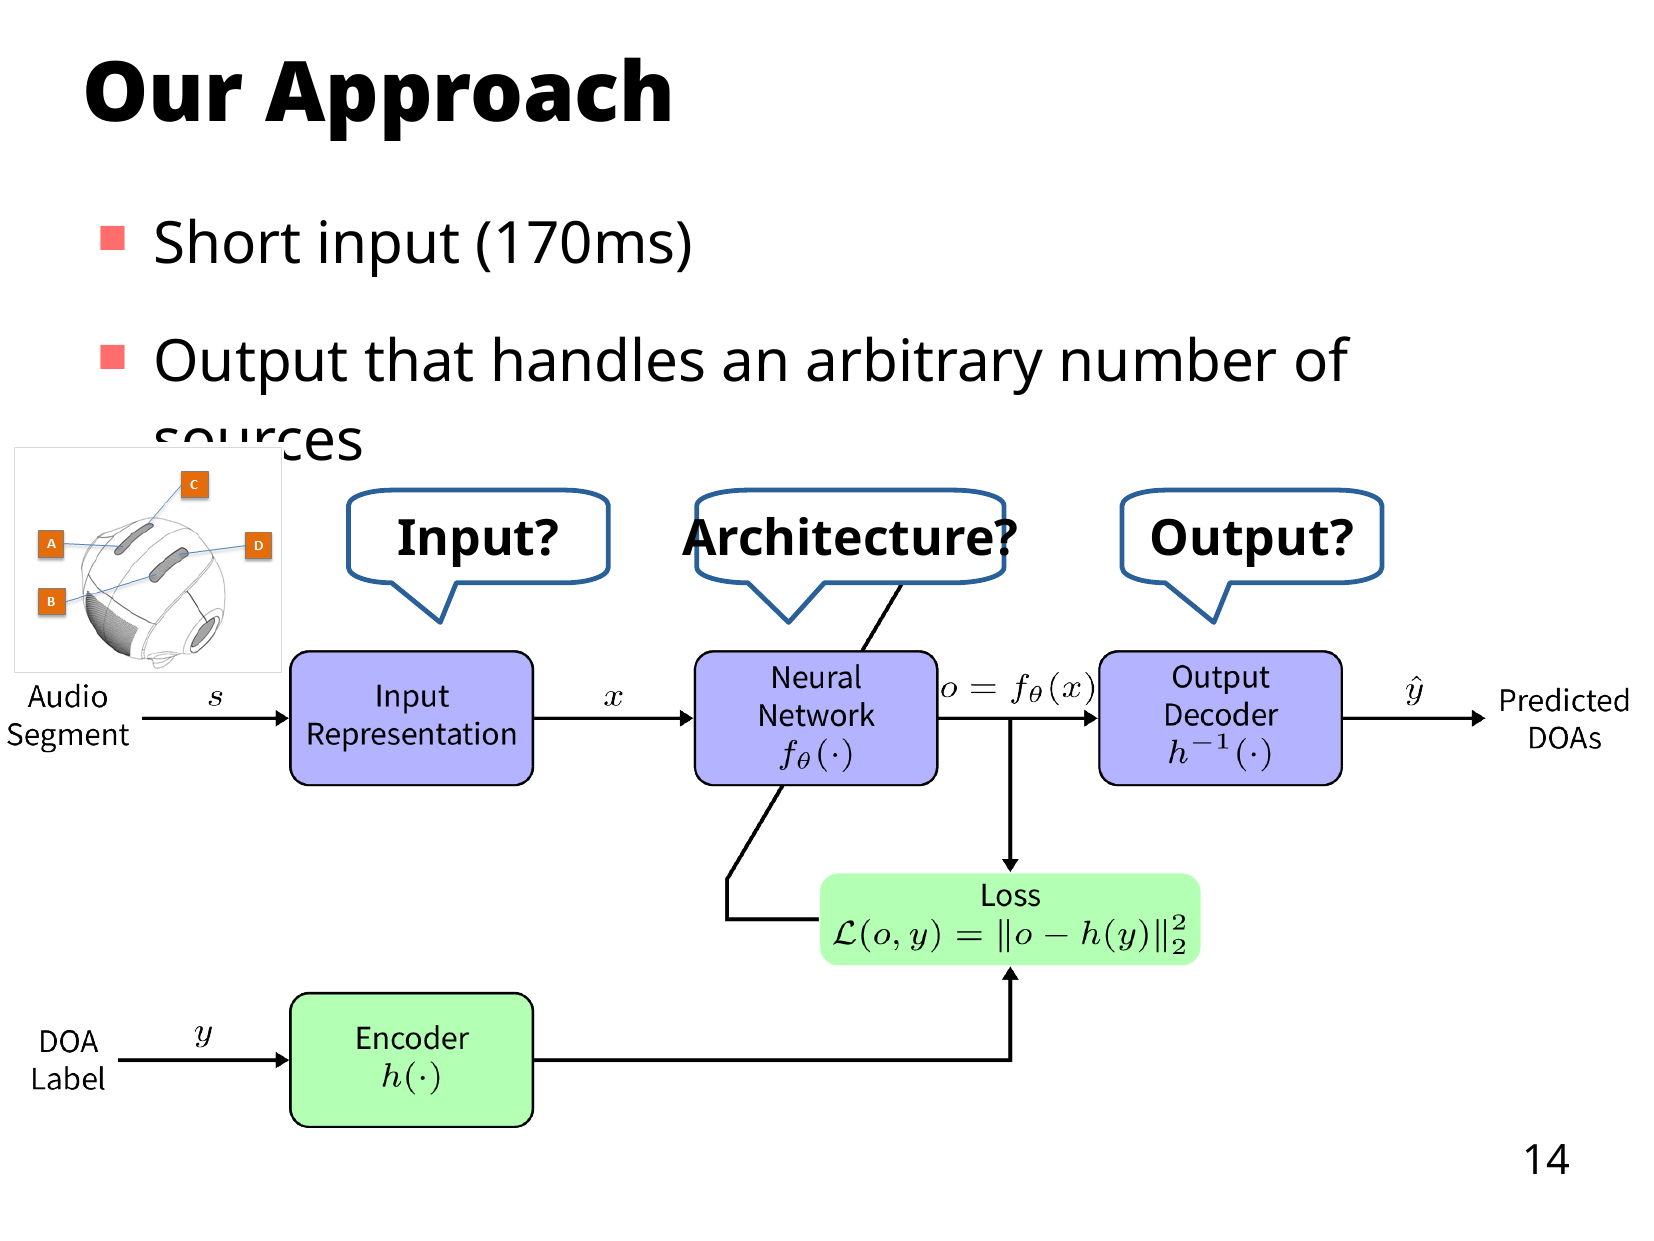

# Our Approach
Short input (170ms)
Output that handles an arbitrary number of sources
Input?
Architecture?
Output?
14